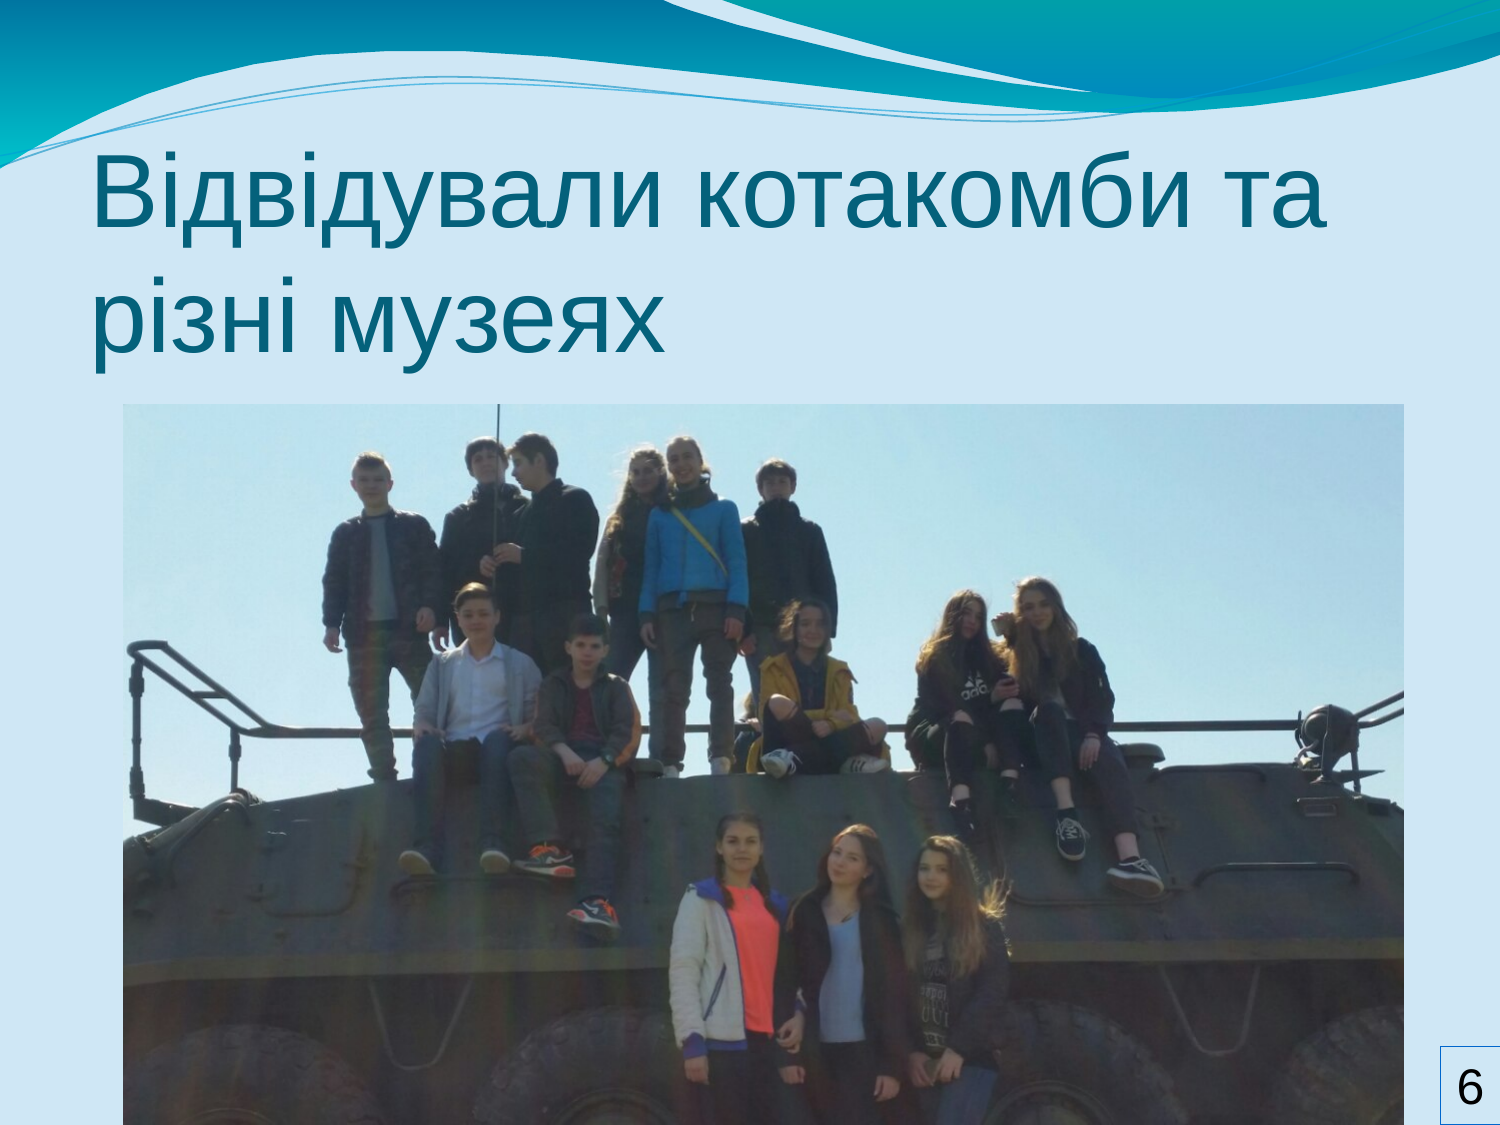

# Відвідували котакомби та різні музеях
6